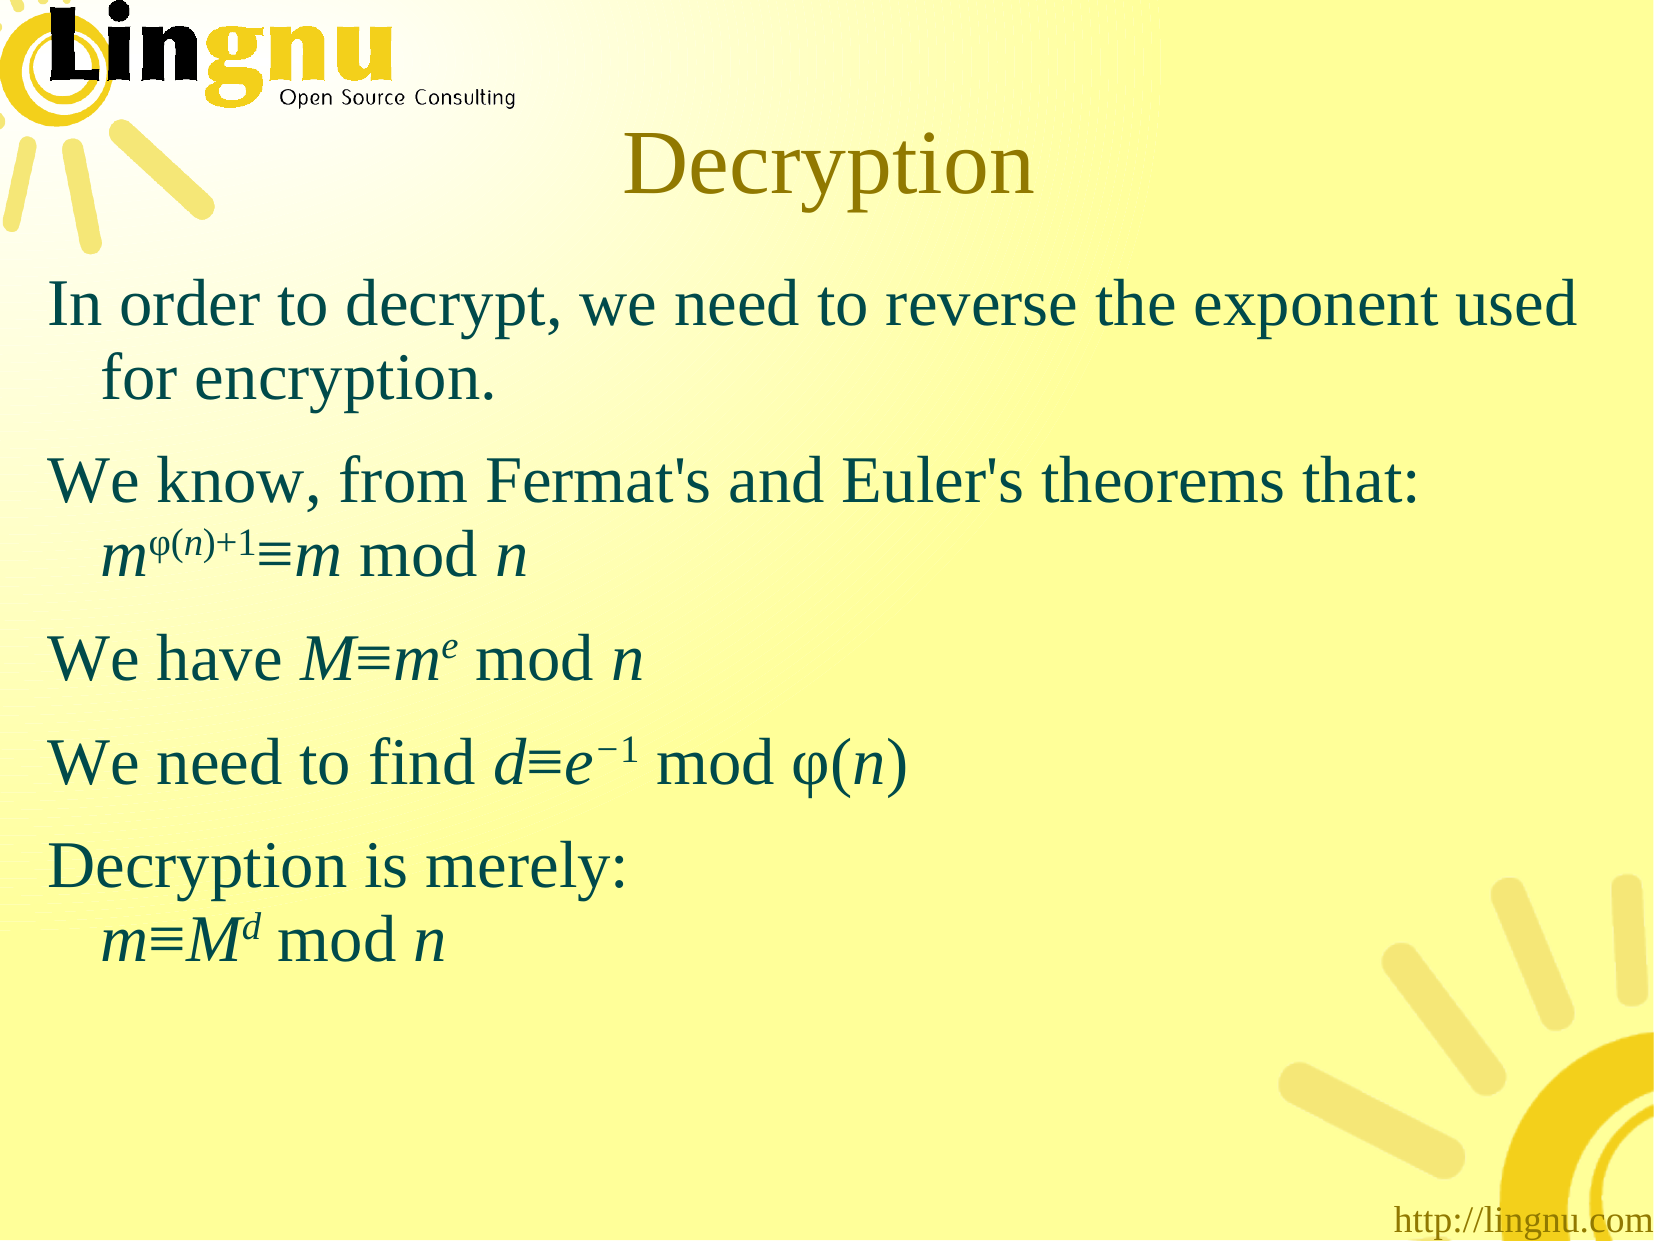

# Decryption
In order to decrypt, we need to reverse the exponent used for encryption.
We know, from Fermat's and Euler's theorems that:
mφ(n)+1≡m mod n
We have M≡me mod n
We need to find d≡e−1 mod φ(n)
Decryption is merely:
m≡Md mod n